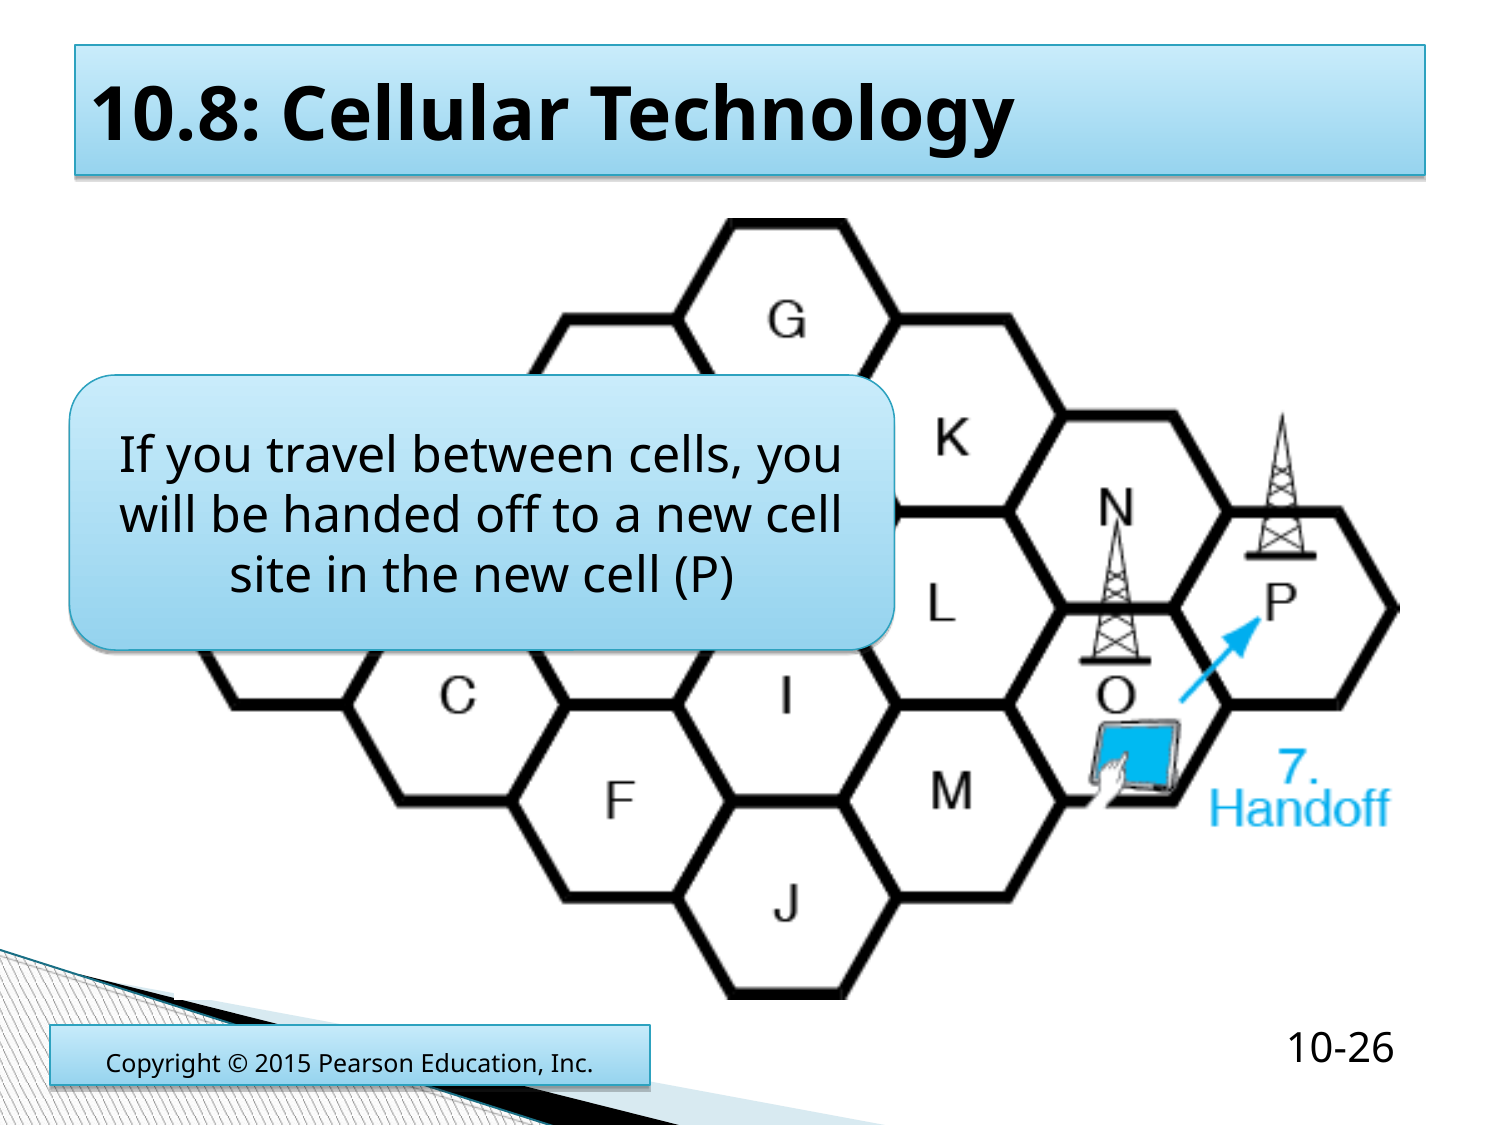

# 10.8: Cellular Technology
If you travel between cells, you will be handed off to a new cell site in the new cell (P)
Copyright © 2015 Pearson Education, Inc.